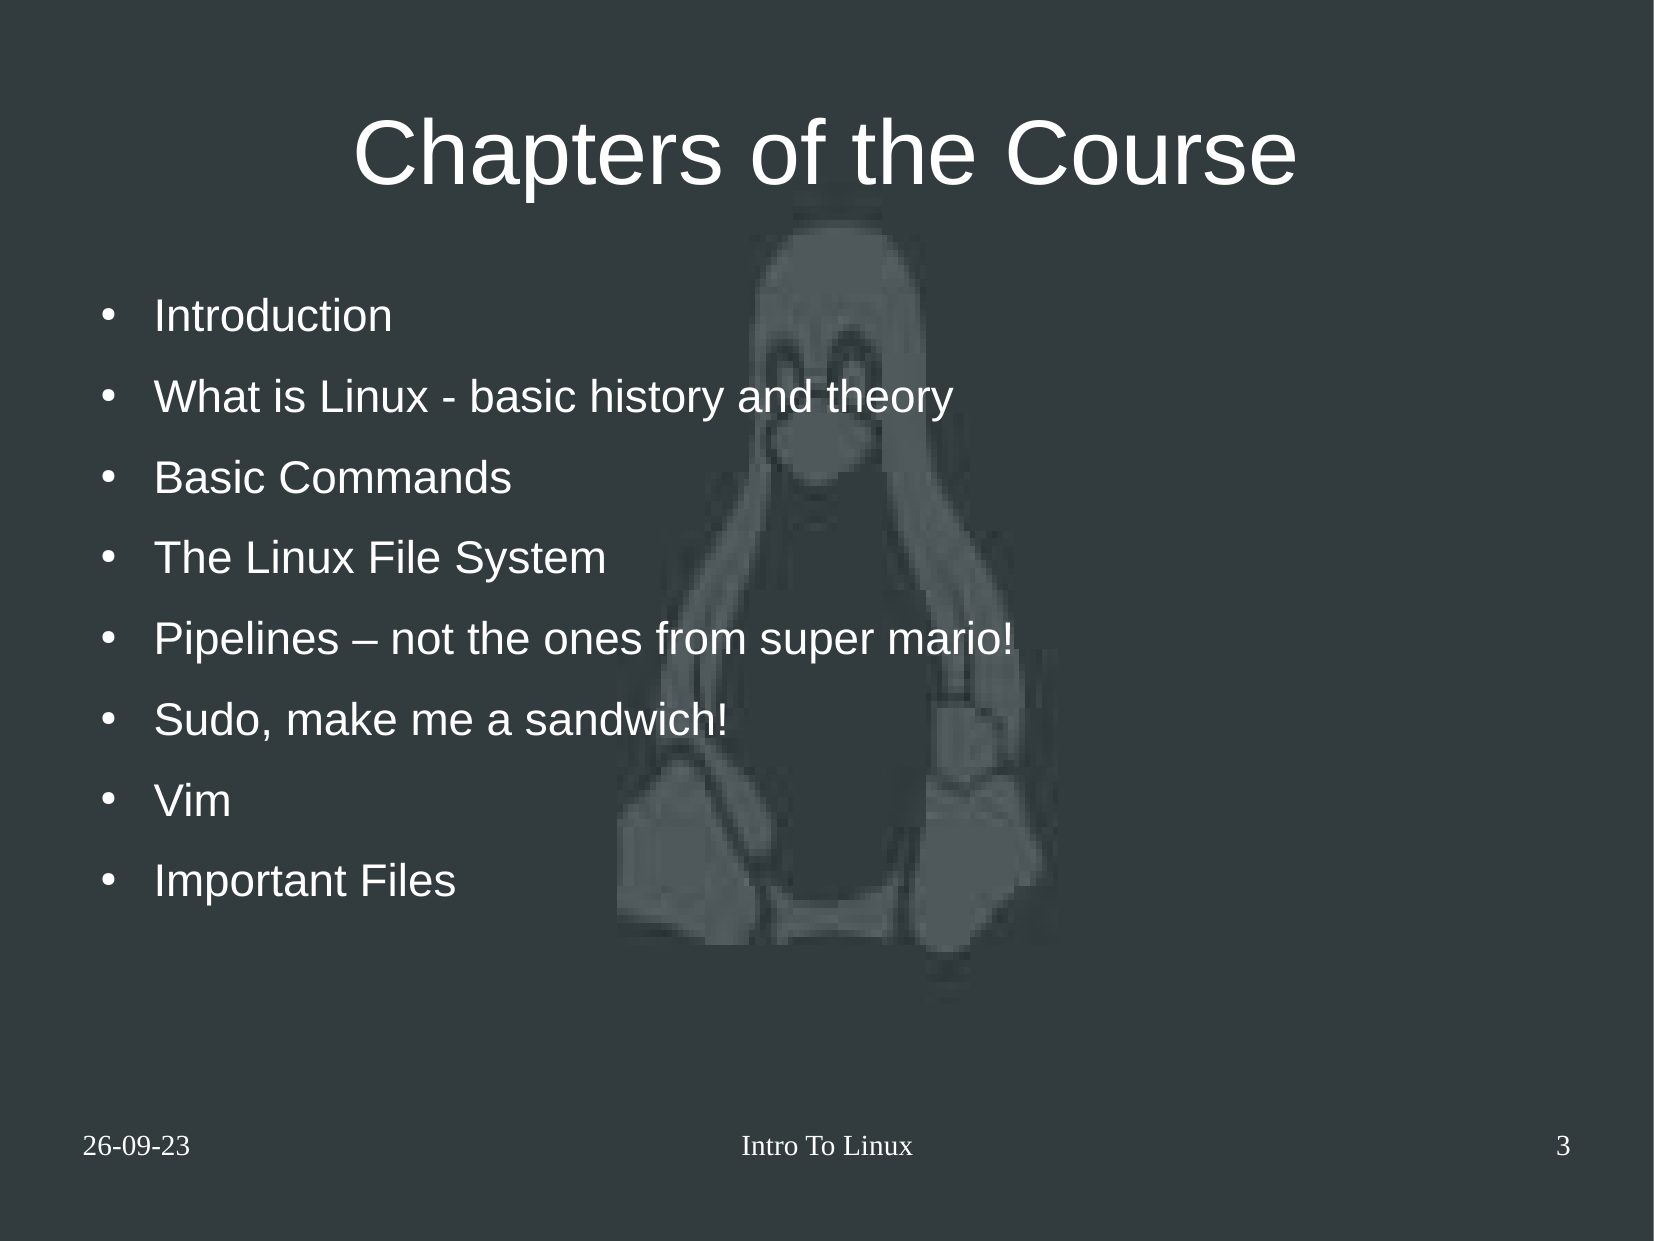

# Chapters of the Course
Introduction
What is Linux - basic history and theory
Basic Commands
The Linux File System
Pipelines – not the ones from super mario!
Sudo, make me a sandwich!
Vim
Important Files
Intro To Linux
3